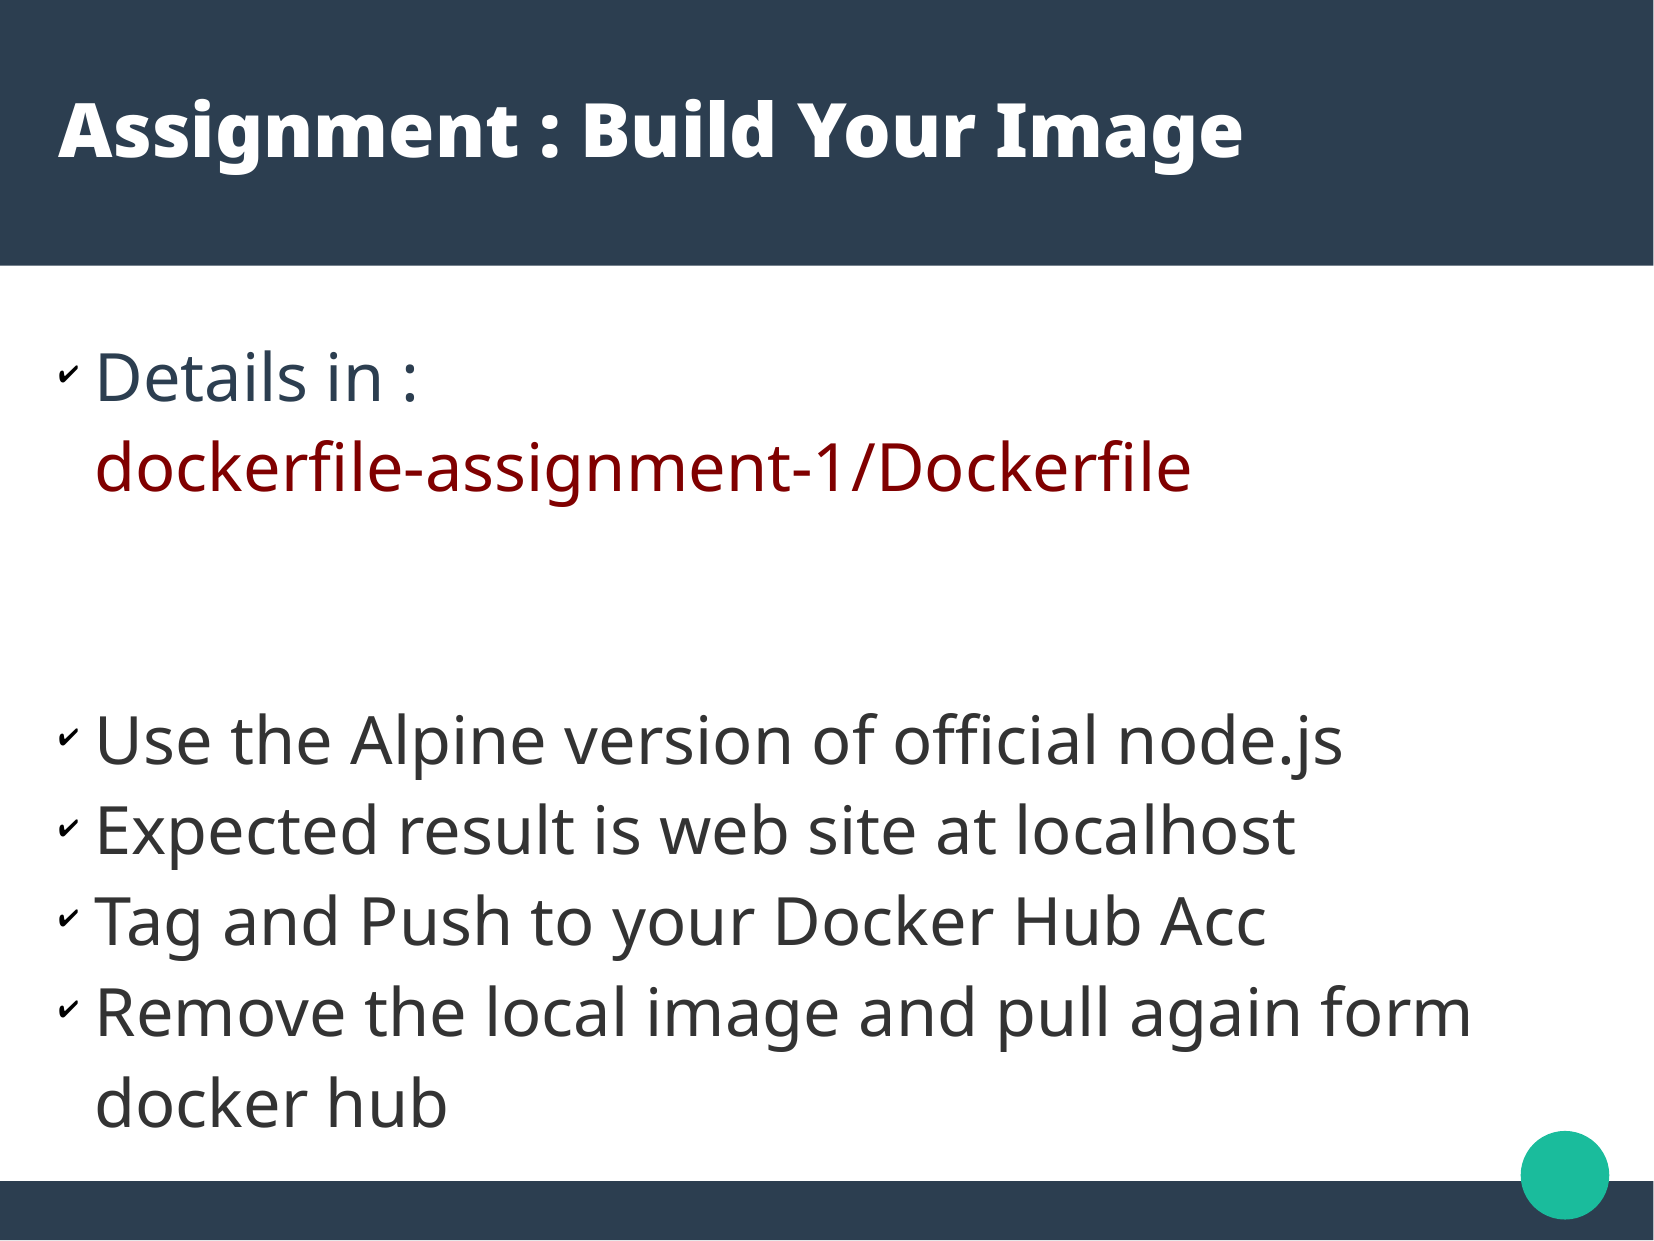

# Assignment : Build Your Image
Details in :
dockerfile-assignment-1/Dockerfile
Use the Alpine version of official node.js
Expected result is web site at localhost
Tag and Push to your Docker Hub Acc
Remove the local image and pull again form docker hub